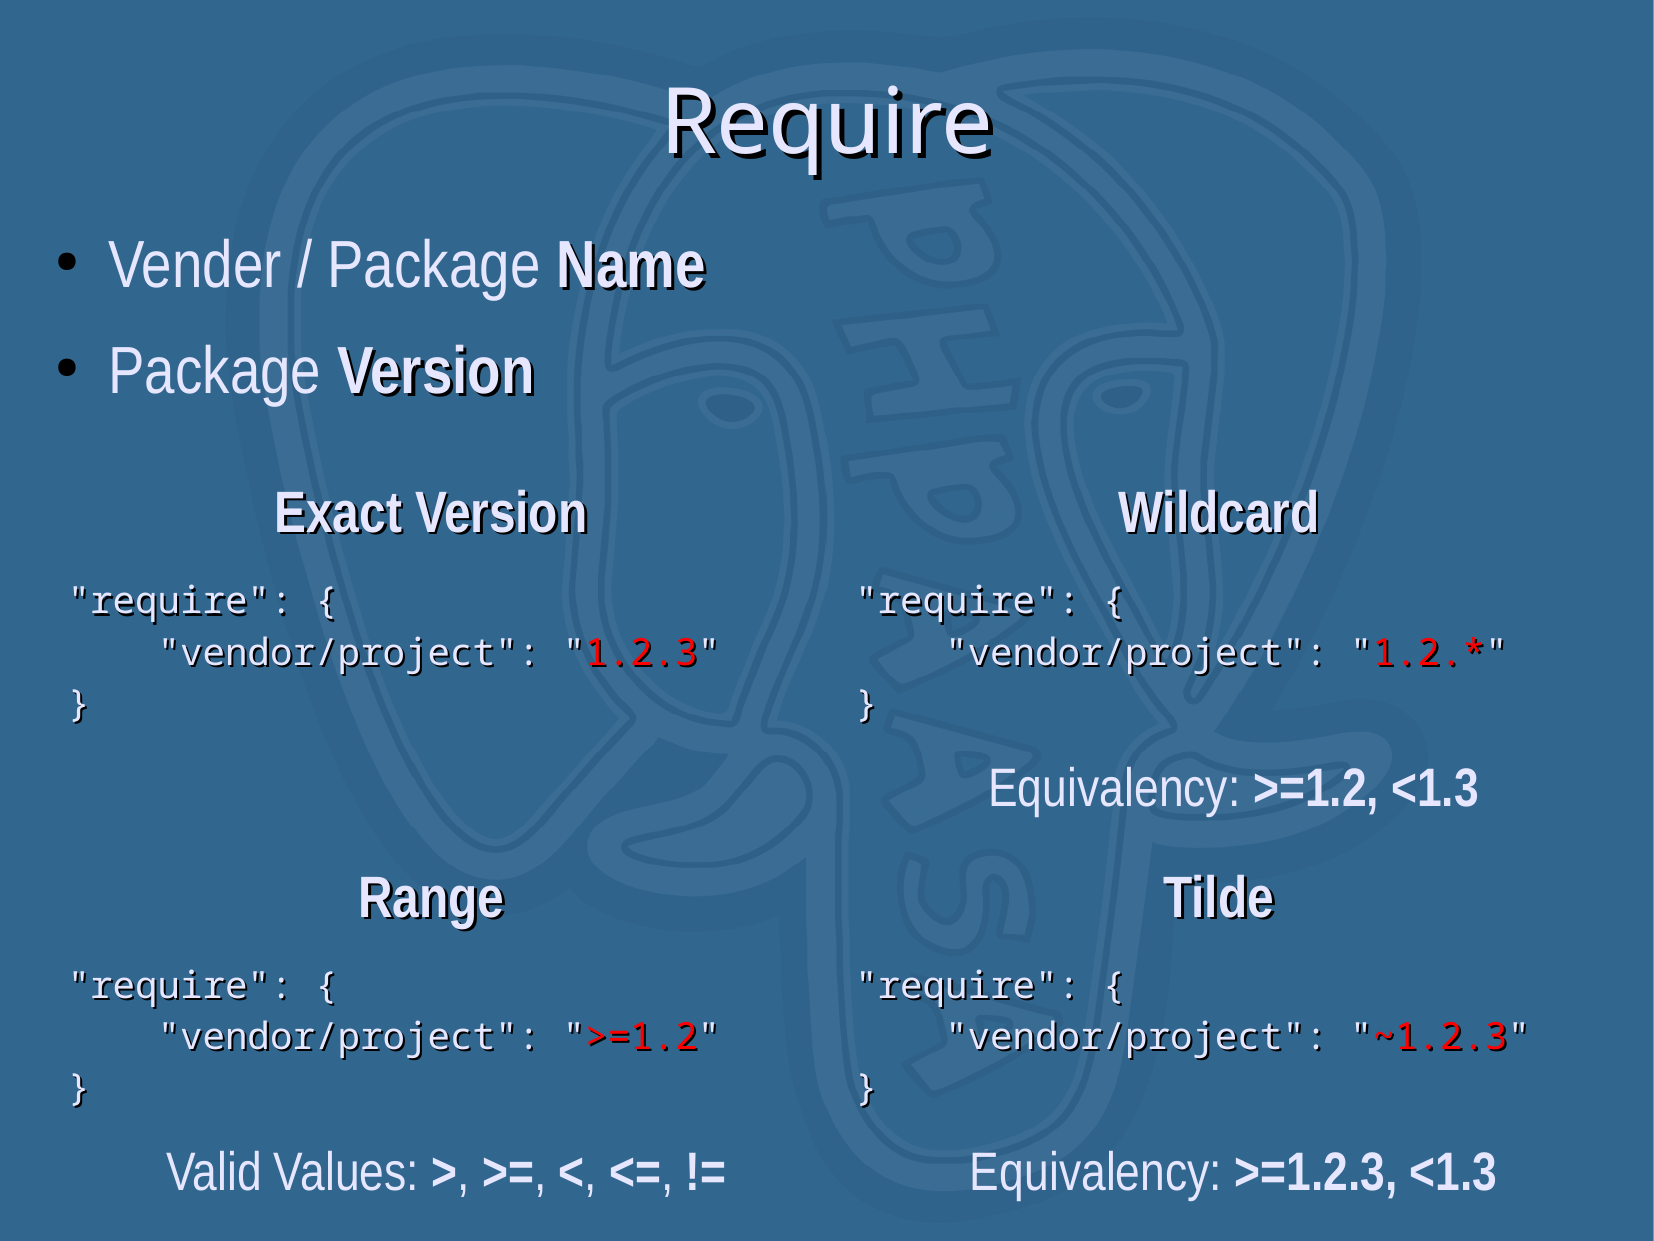

# Require
Vender / Package Name
Package Version
Exact Version
"require": {
 "vendor/project": "1.2.3"
}
Wildcard
"require": {
 "vendor/project": "1.2.*"
}
Equivalency: >=1.2, <1.3
Range
"require": {
 "vendor/project": ">=1.2"
}
Valid Values: >, >=, <, <=, !=
Tilde
"require": {
 "vendor/project": "~1.2.3"
}
Equivalency: >=1.2.3, <1.3